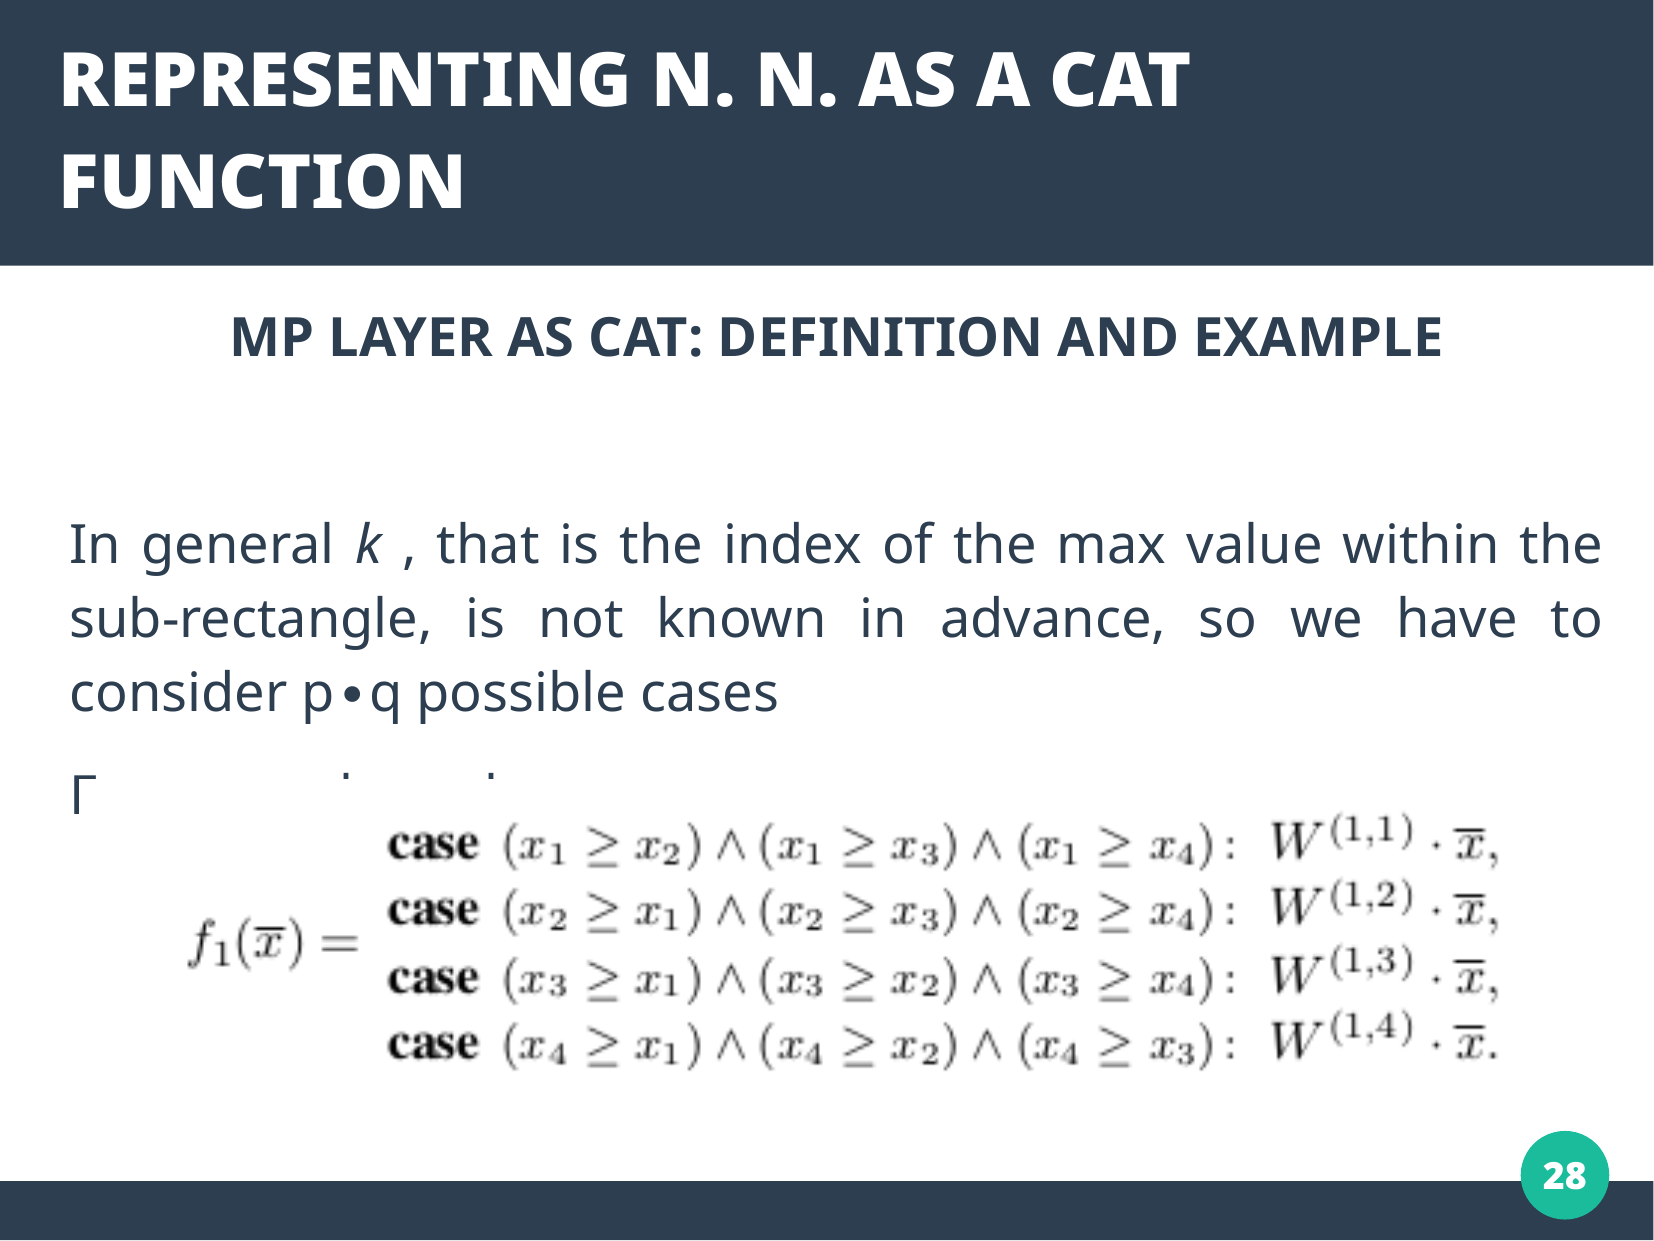

# REPRESENTING N. N. AS A CAT FUNCTION
MP LAYER AS CAT: DEFINITION AND EXAMPLE
In general k , that is the index of the max value within the sub-rectangle, is not known in advance, so we have to consider p∙q possible cases
For example we have
28